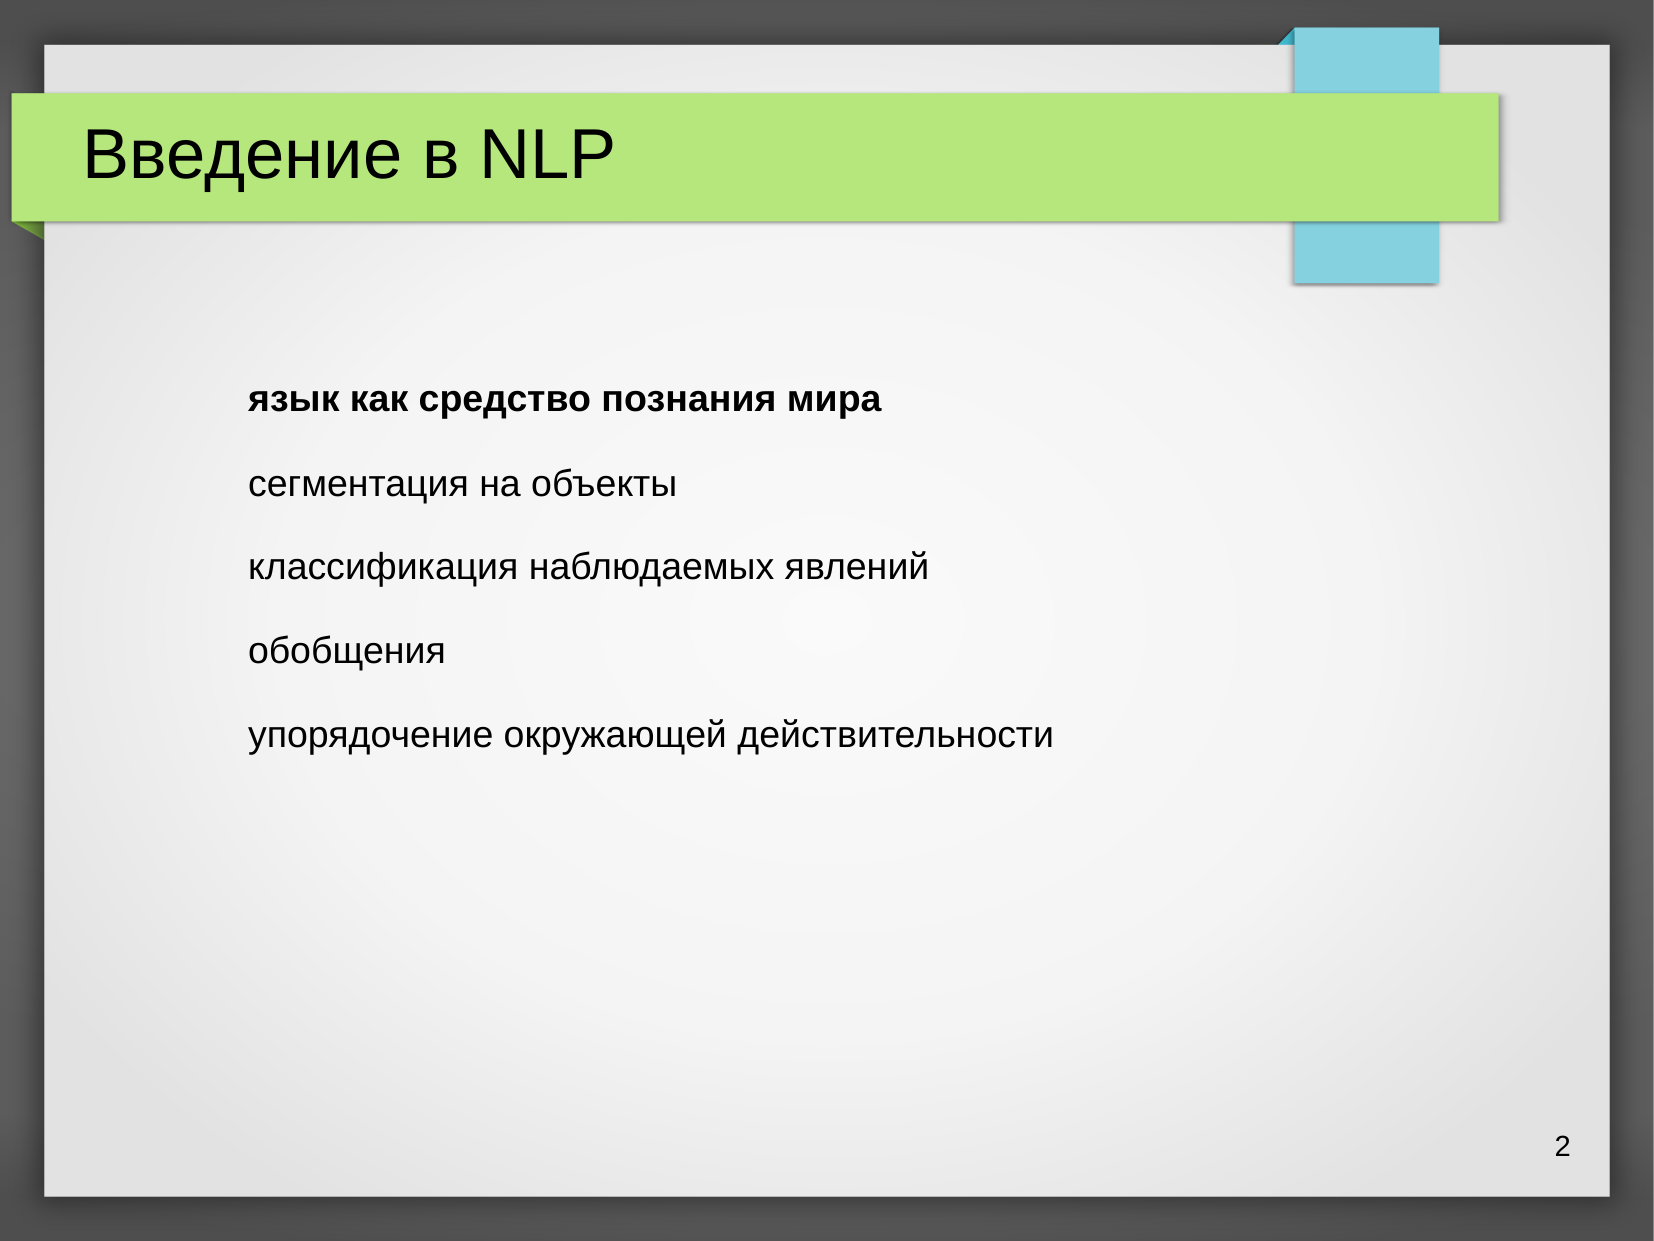

# Введение в NLP
язык как средство познания мира
сегментация на объекты
классификация наблюдаемых явлений
обобщения
упорядочение окружающей действительности
2